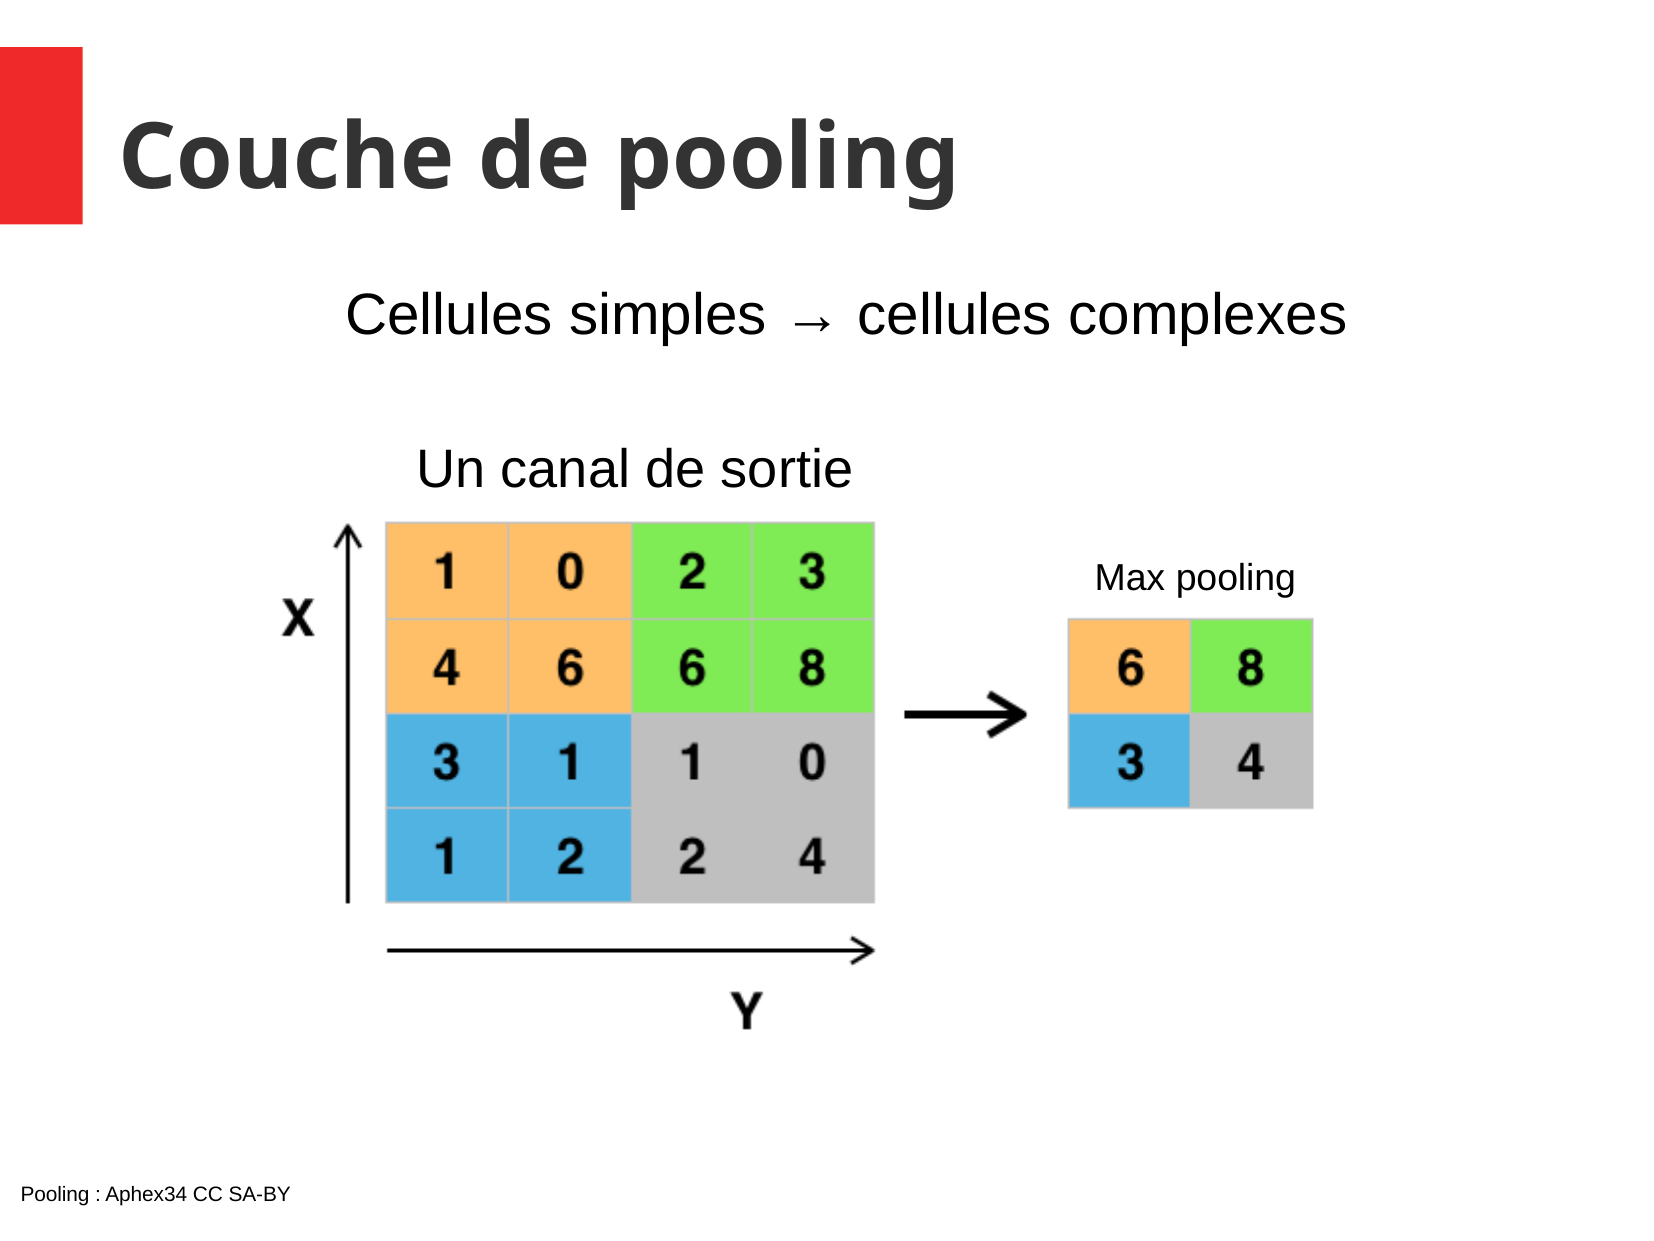

# Couche de pooling
Cellules simples → cellules complexes
Un canal de sortie
Max pooling
Pooling : Aphex34 CC SA-BY